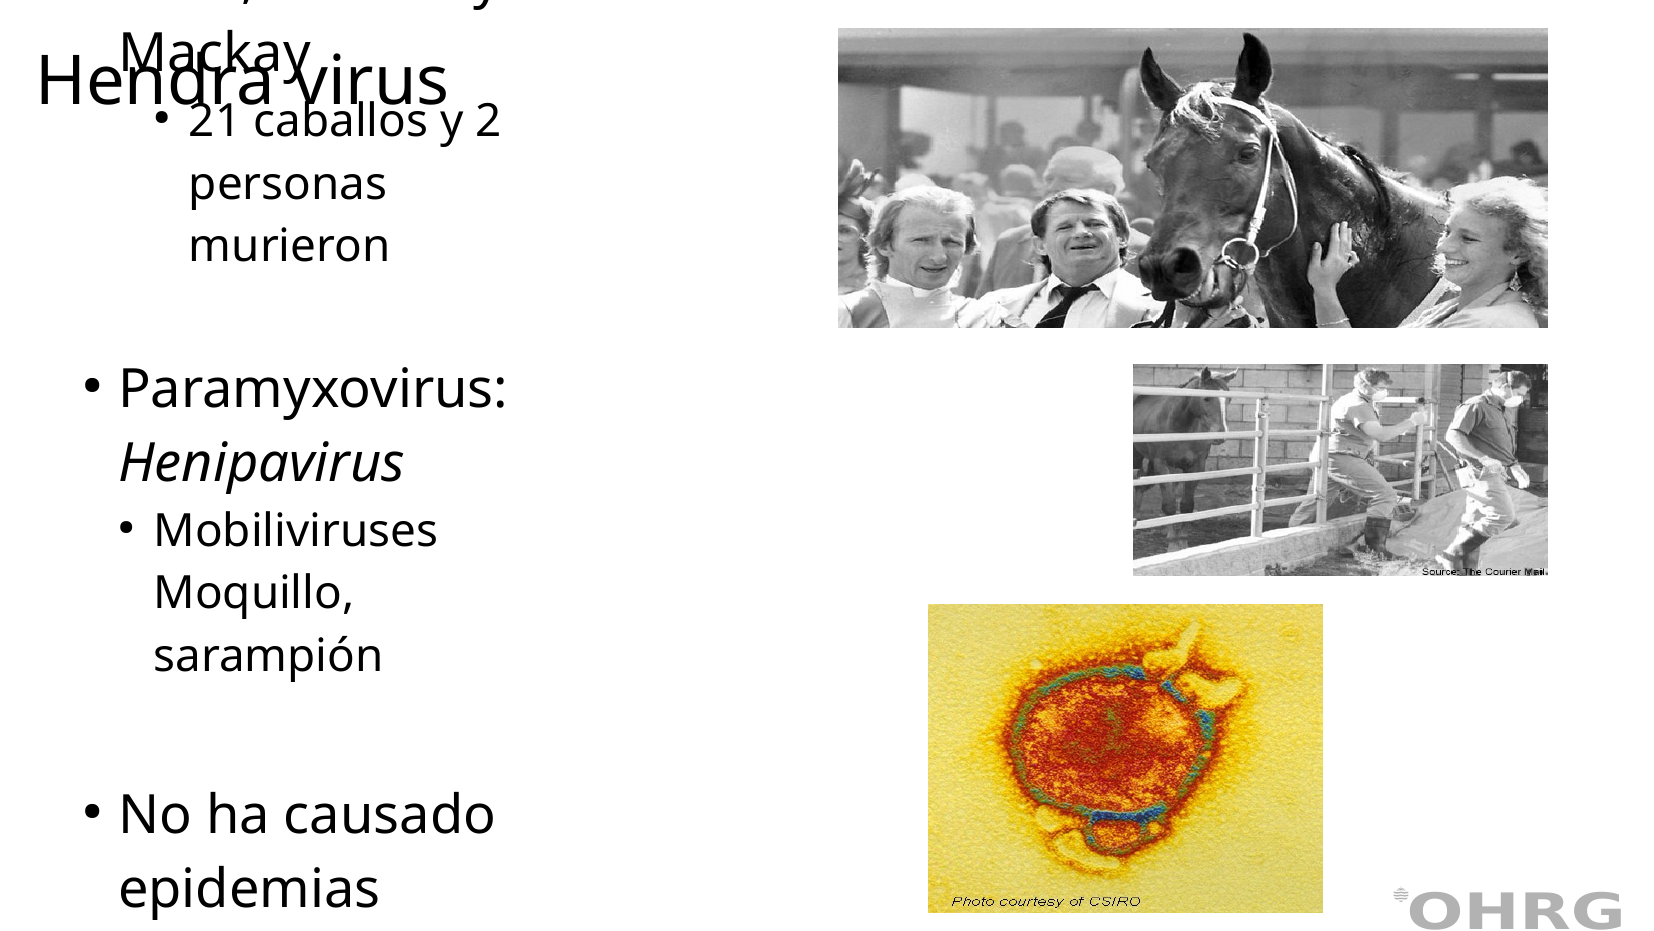

# Hendra virus
1994, Hendra y Mackay
21 caballos y 2 personas murieron
Paramyxovirus:
Henipavirus
Mobiliviruses Moquillo, sarampión
No ha causado epidemias
Nipah (otro Henipavirus)